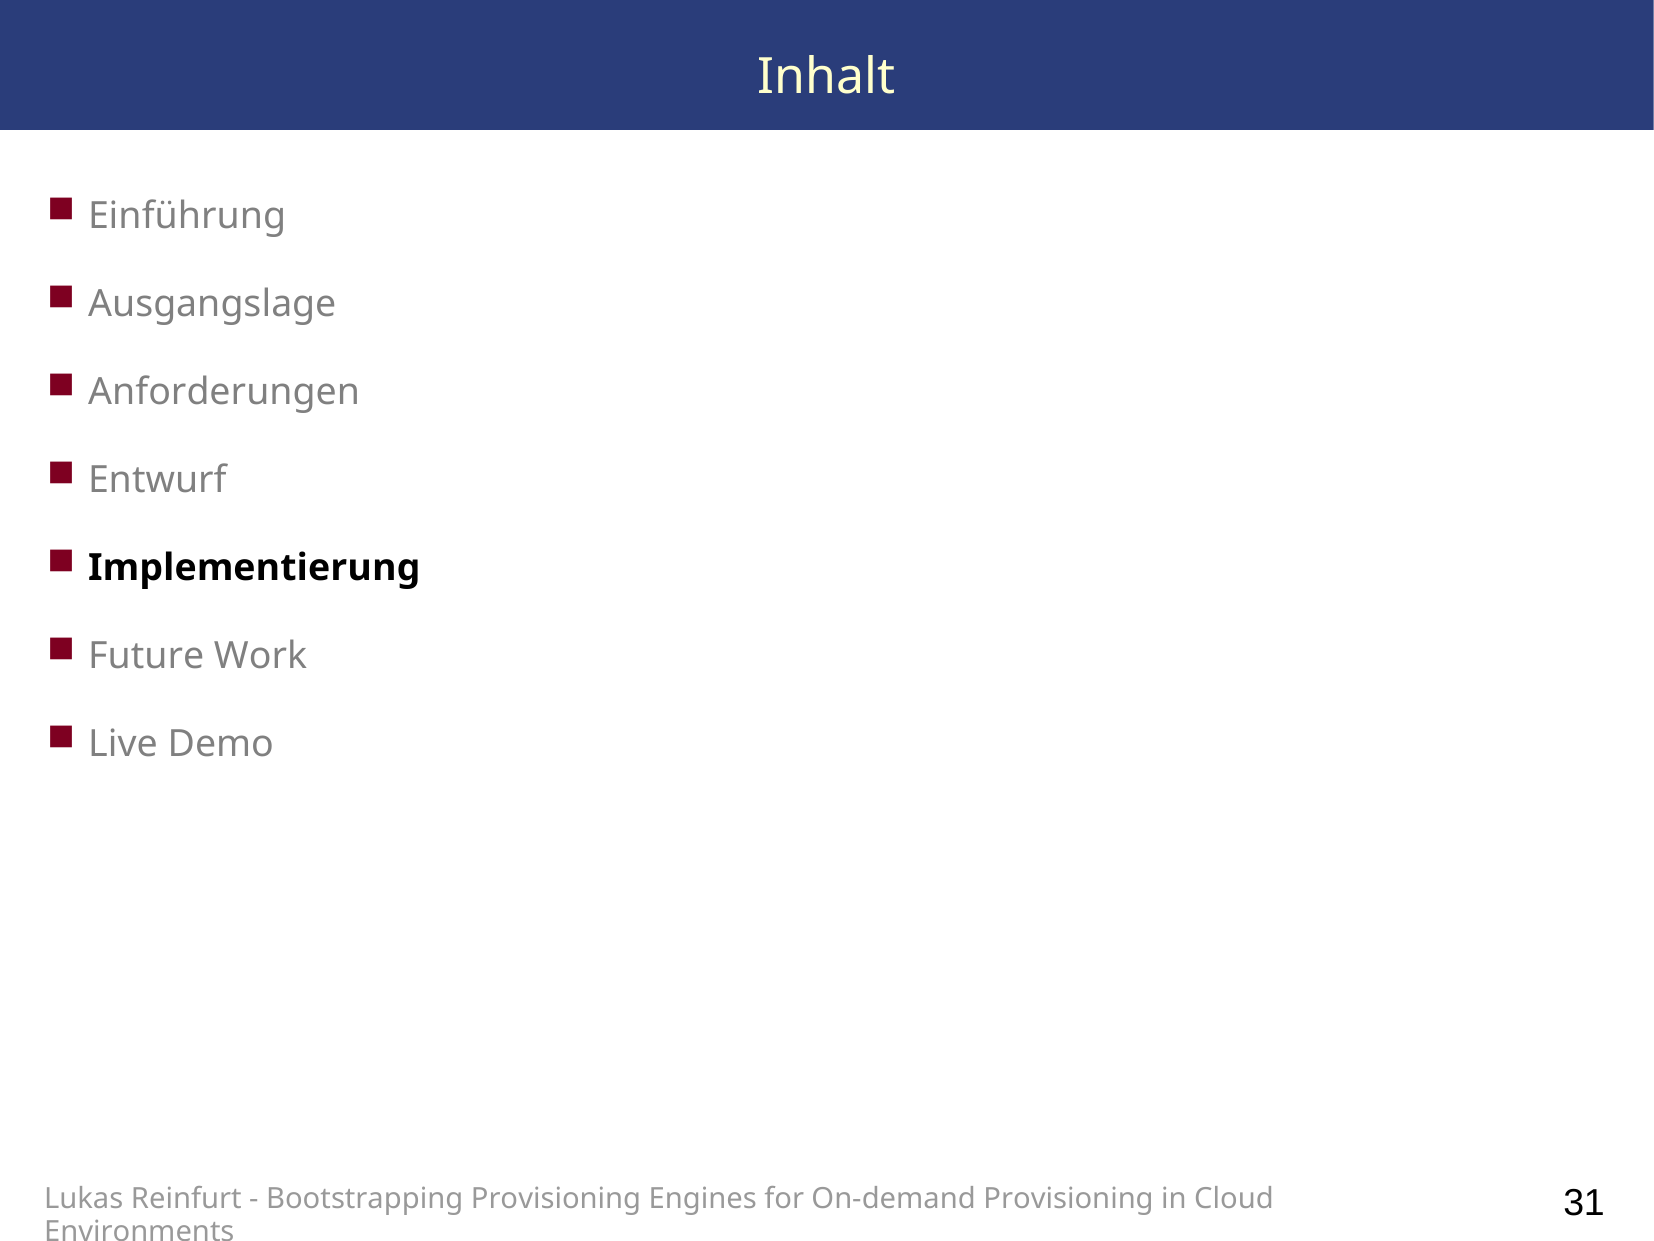

# Inhalt
Einführung
Ausgangslage
Anforderungen
Entwurf
Implementierung
Future Work
Live Demo